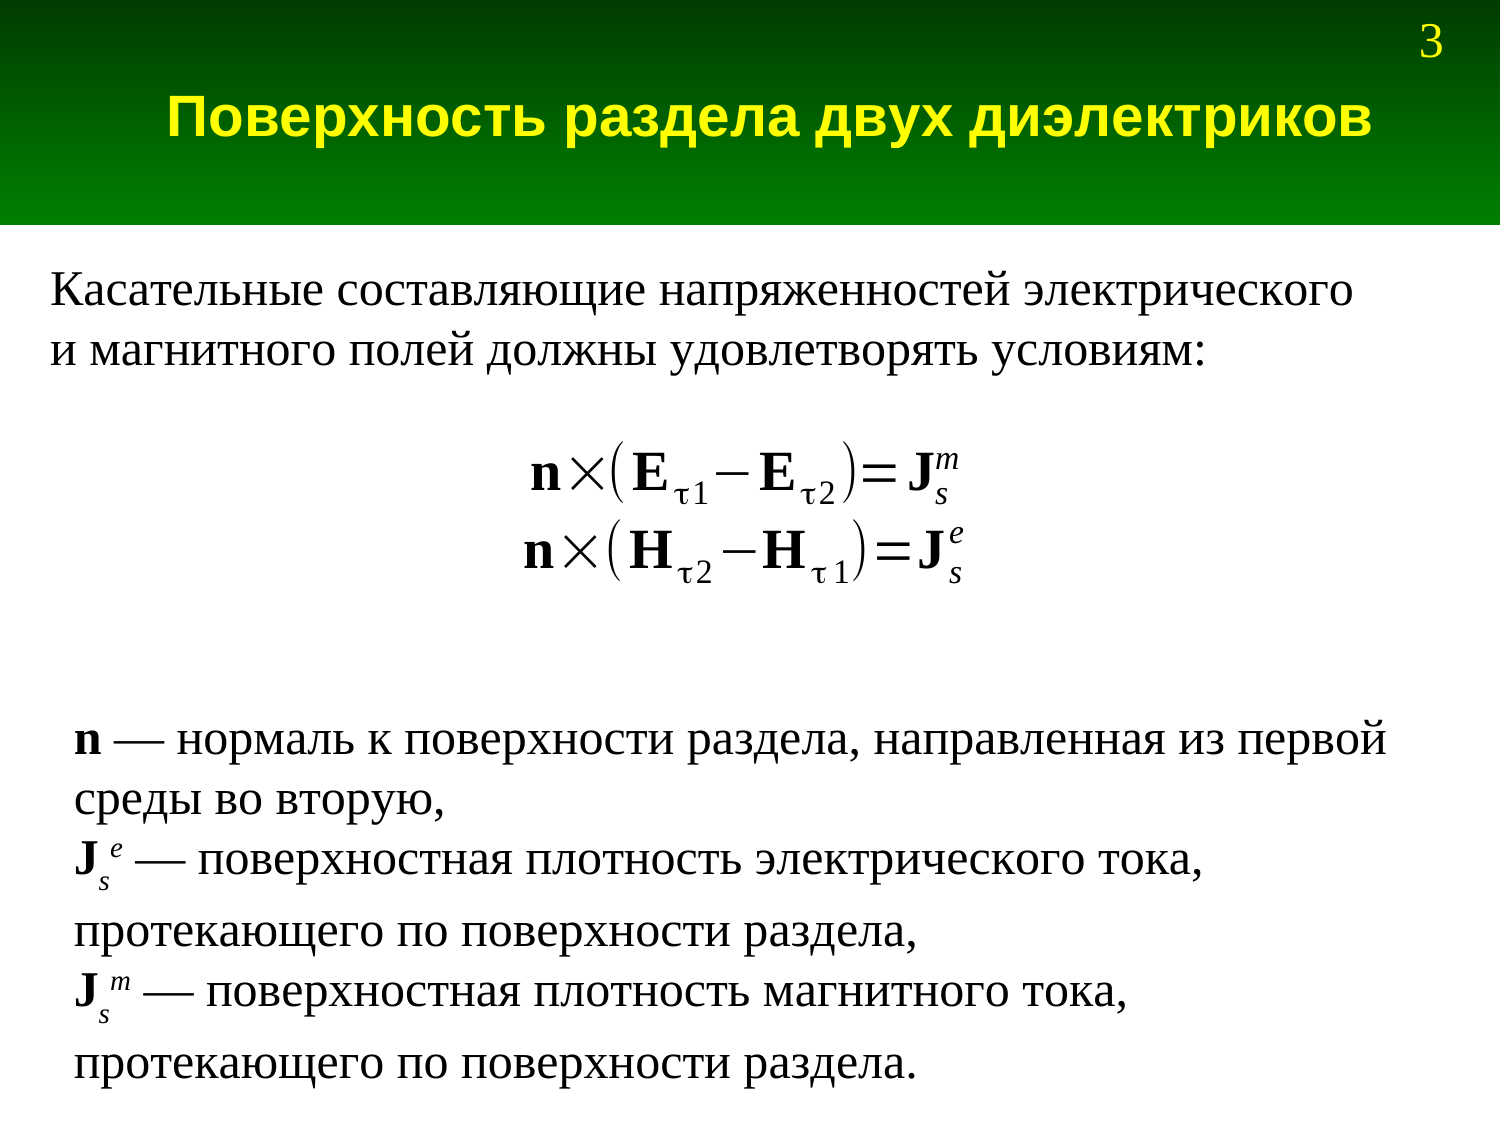

# Поверхность раздела двух диэлектриков
Касательные составляющие напряженностей электрического и магнитного полей должны удовлетворять условиям:
n — нормаль к поверхности раздела, направленная из первой среды во вторую,
Jse — поверхностная плотность электрического тока, протекающего по поверхности раздела,
Jsm — поверхностная плотность магнитного тока, протекающего по поверхности раздела.